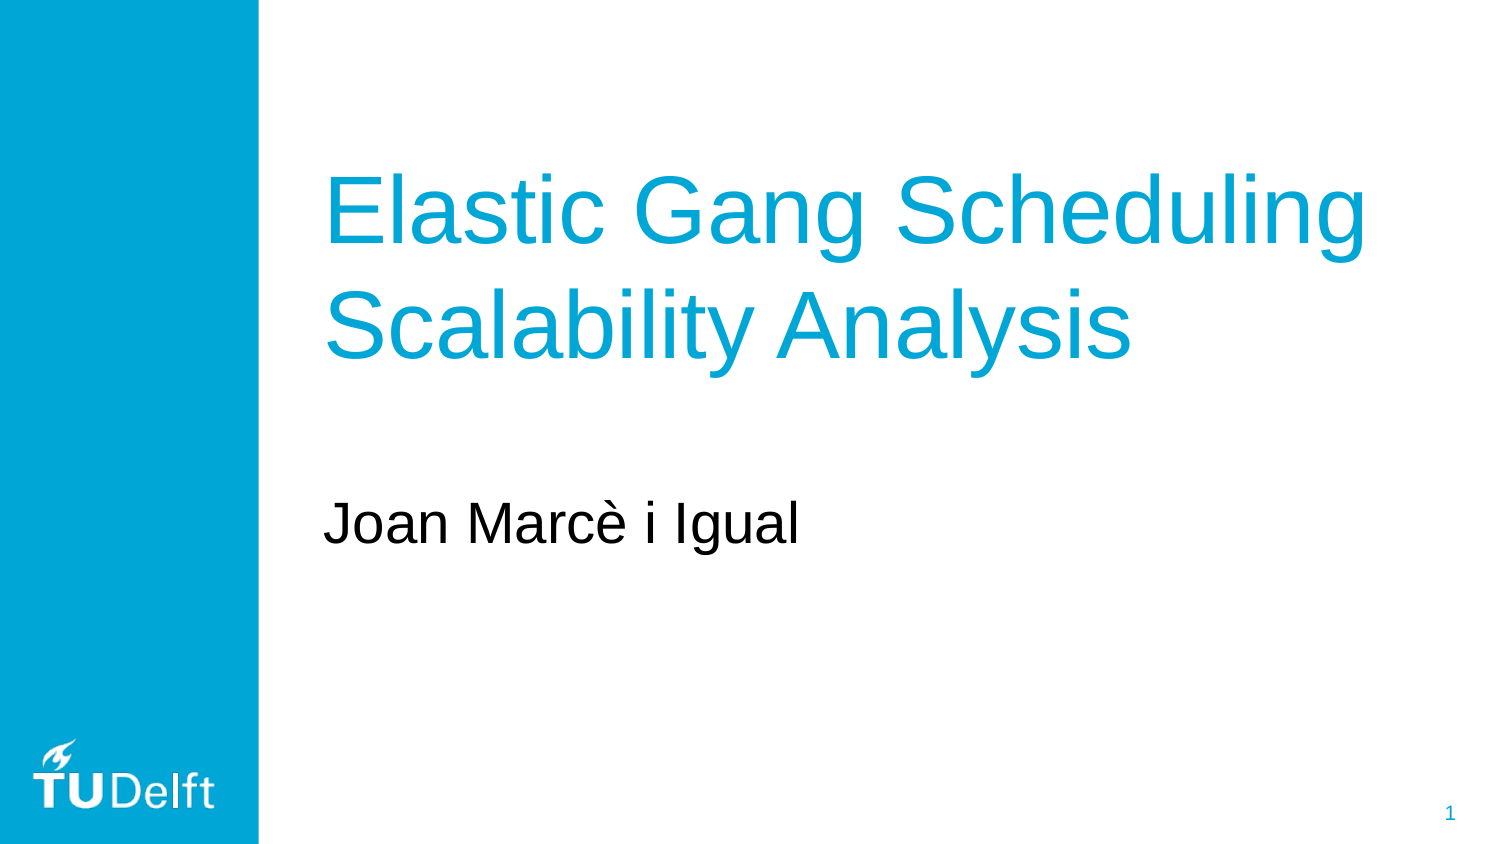

# Elastic Gang Scheduling Scalability Analysis
Joan Marcè i Igual